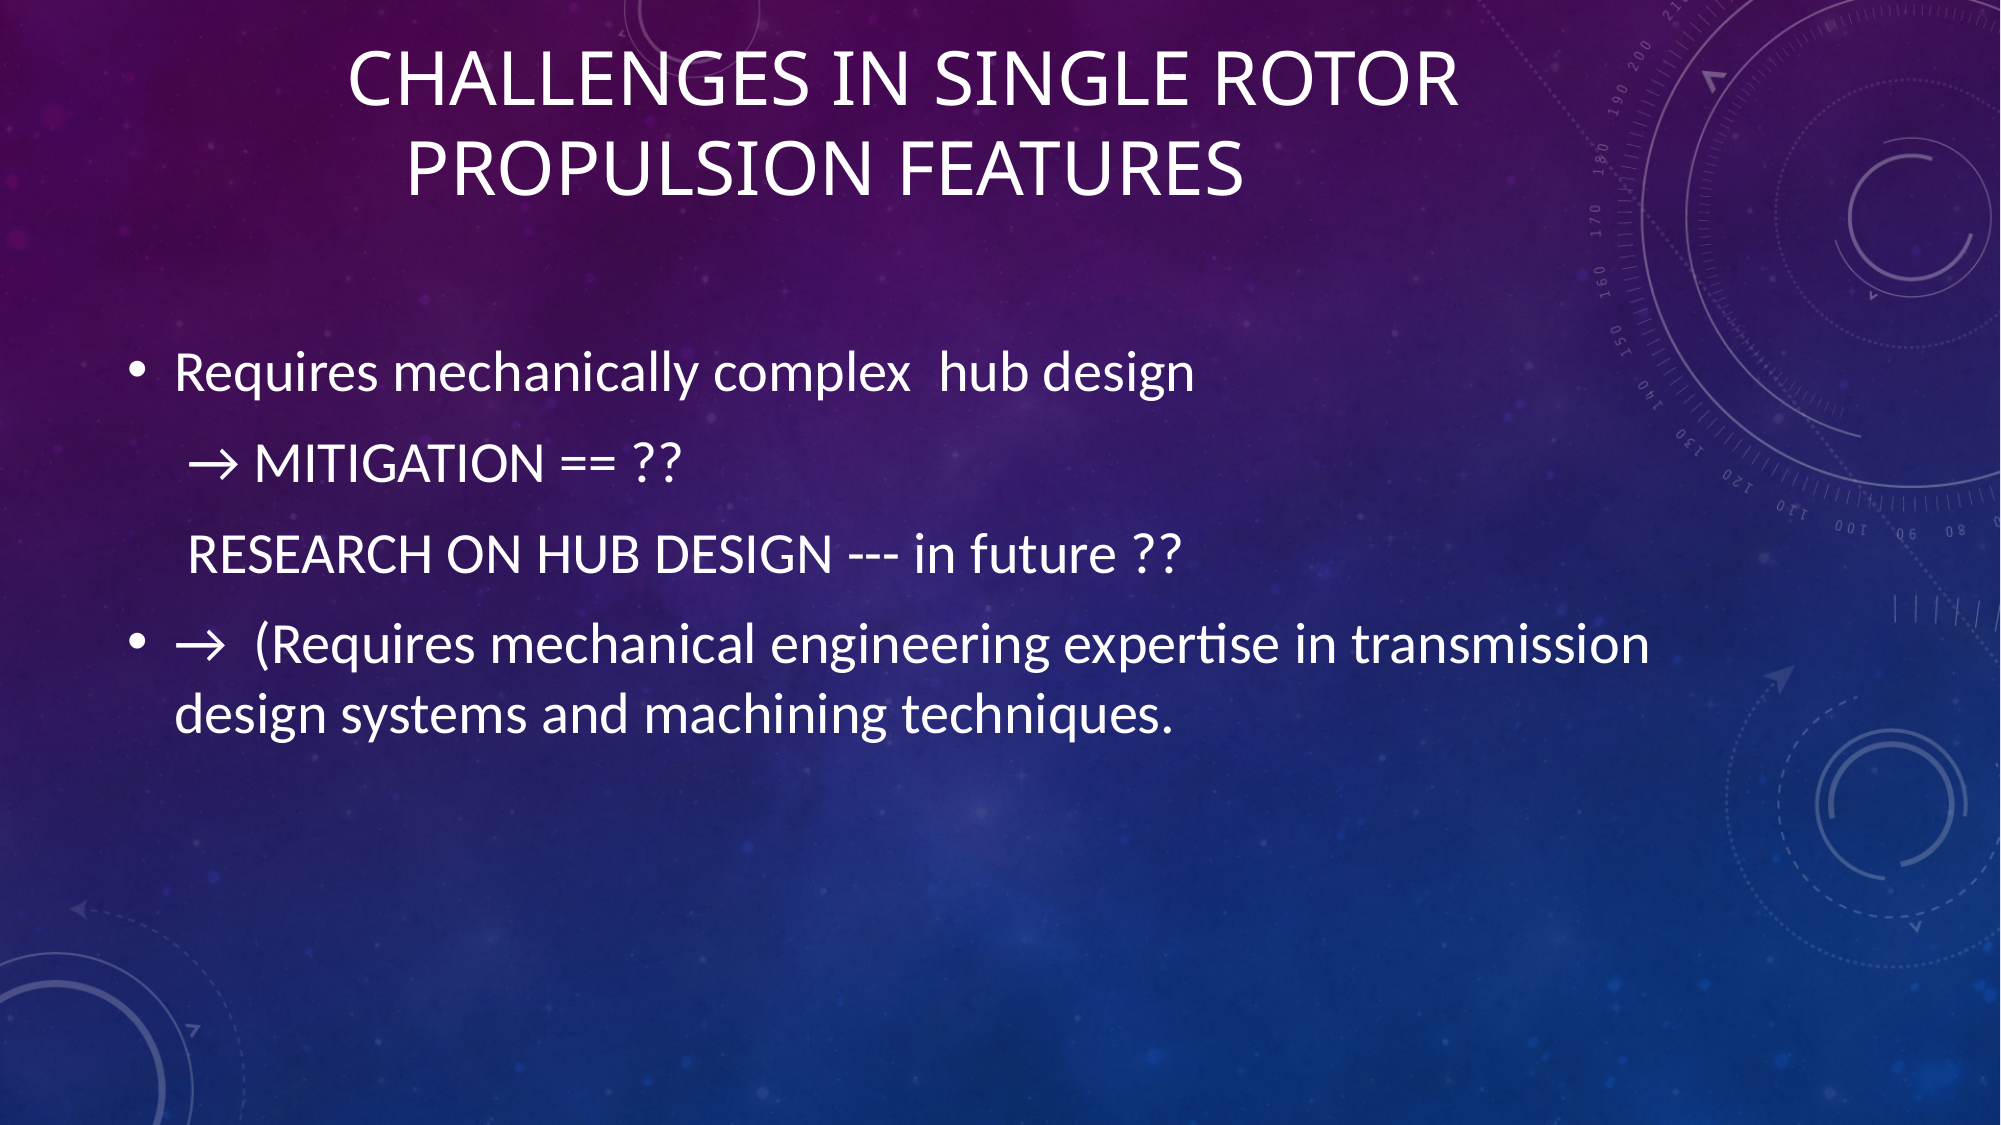

# CHALLENGES IN Single rotor propulsion features
Requires mechanically complex hub design
 → MITIGATION == ??
 RESEARCH ON HUB DESIGN --- in future ??
→ (Requires mechanical engineering expertise in transmission design systems and machining techniques.